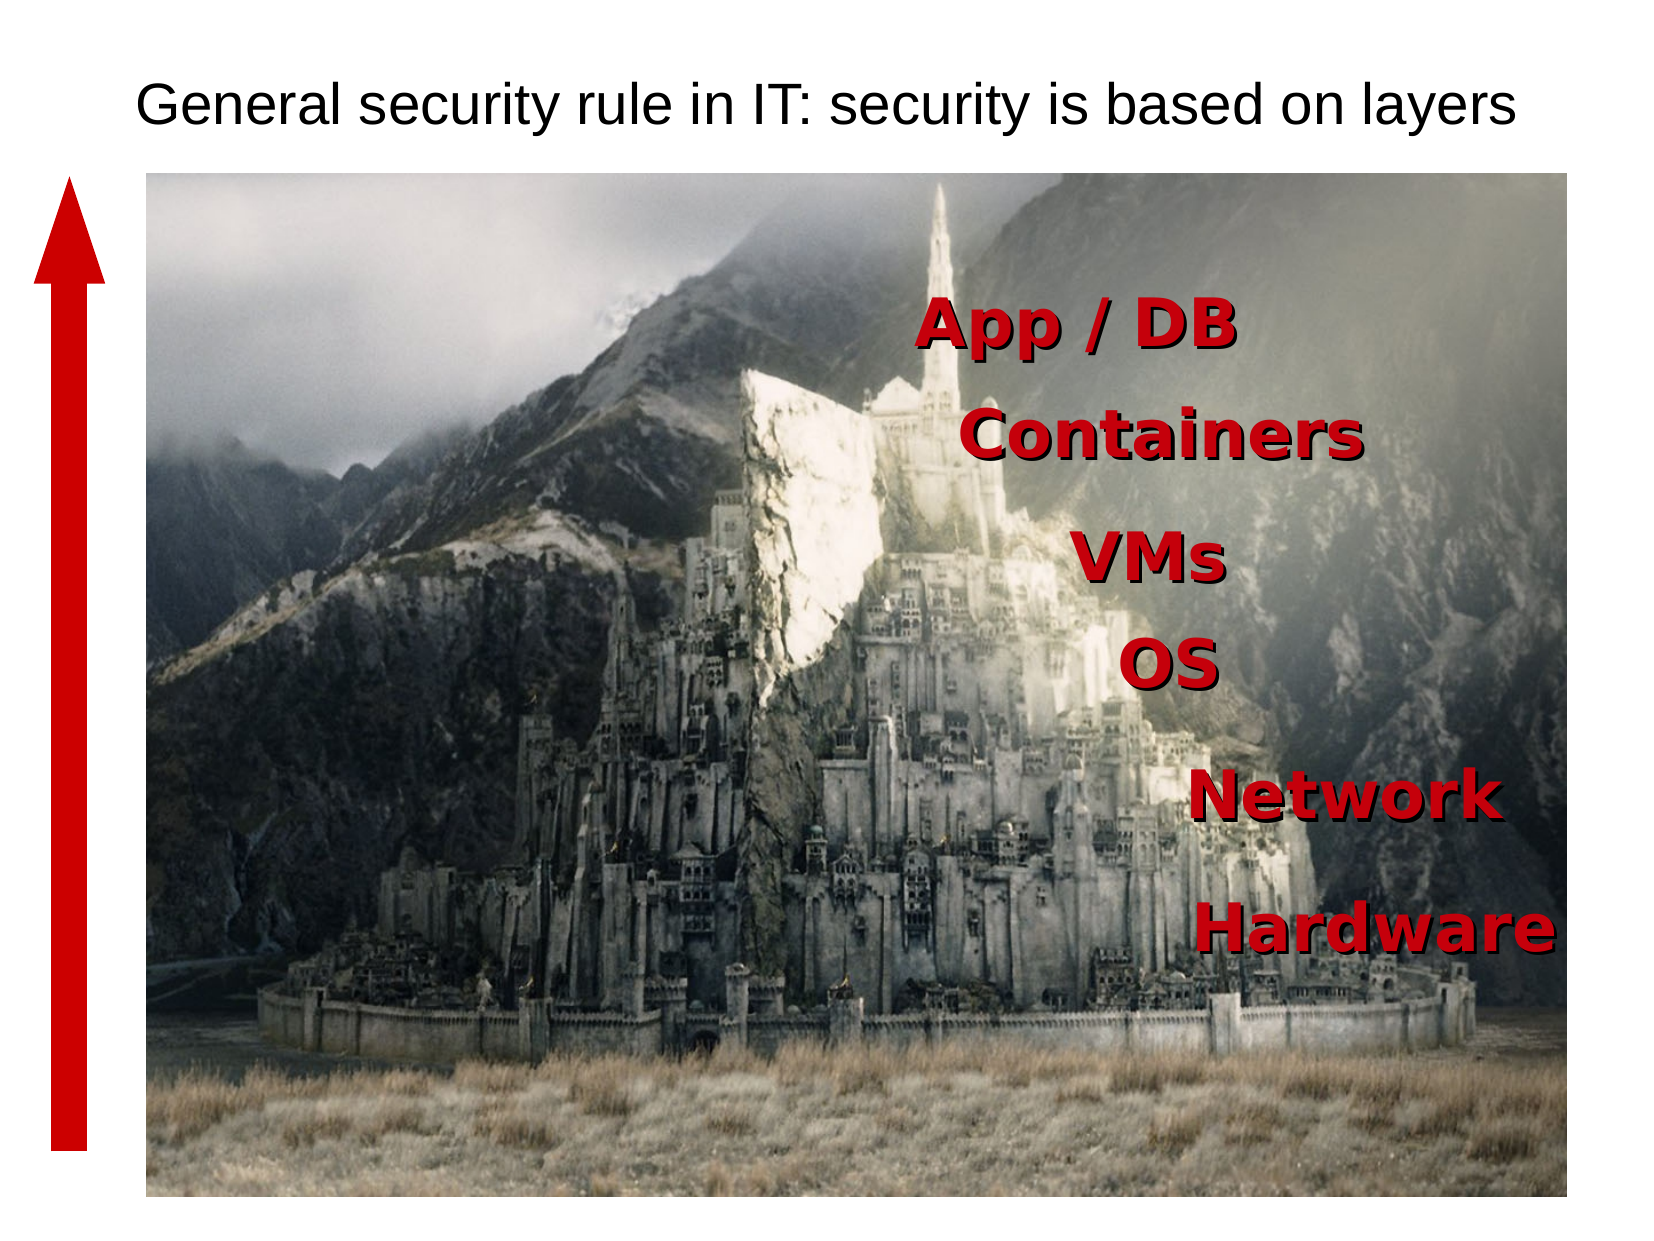

General security rule in IT: security is based on layers
App / DB
Containers
VMs
OS
Network
Hardware